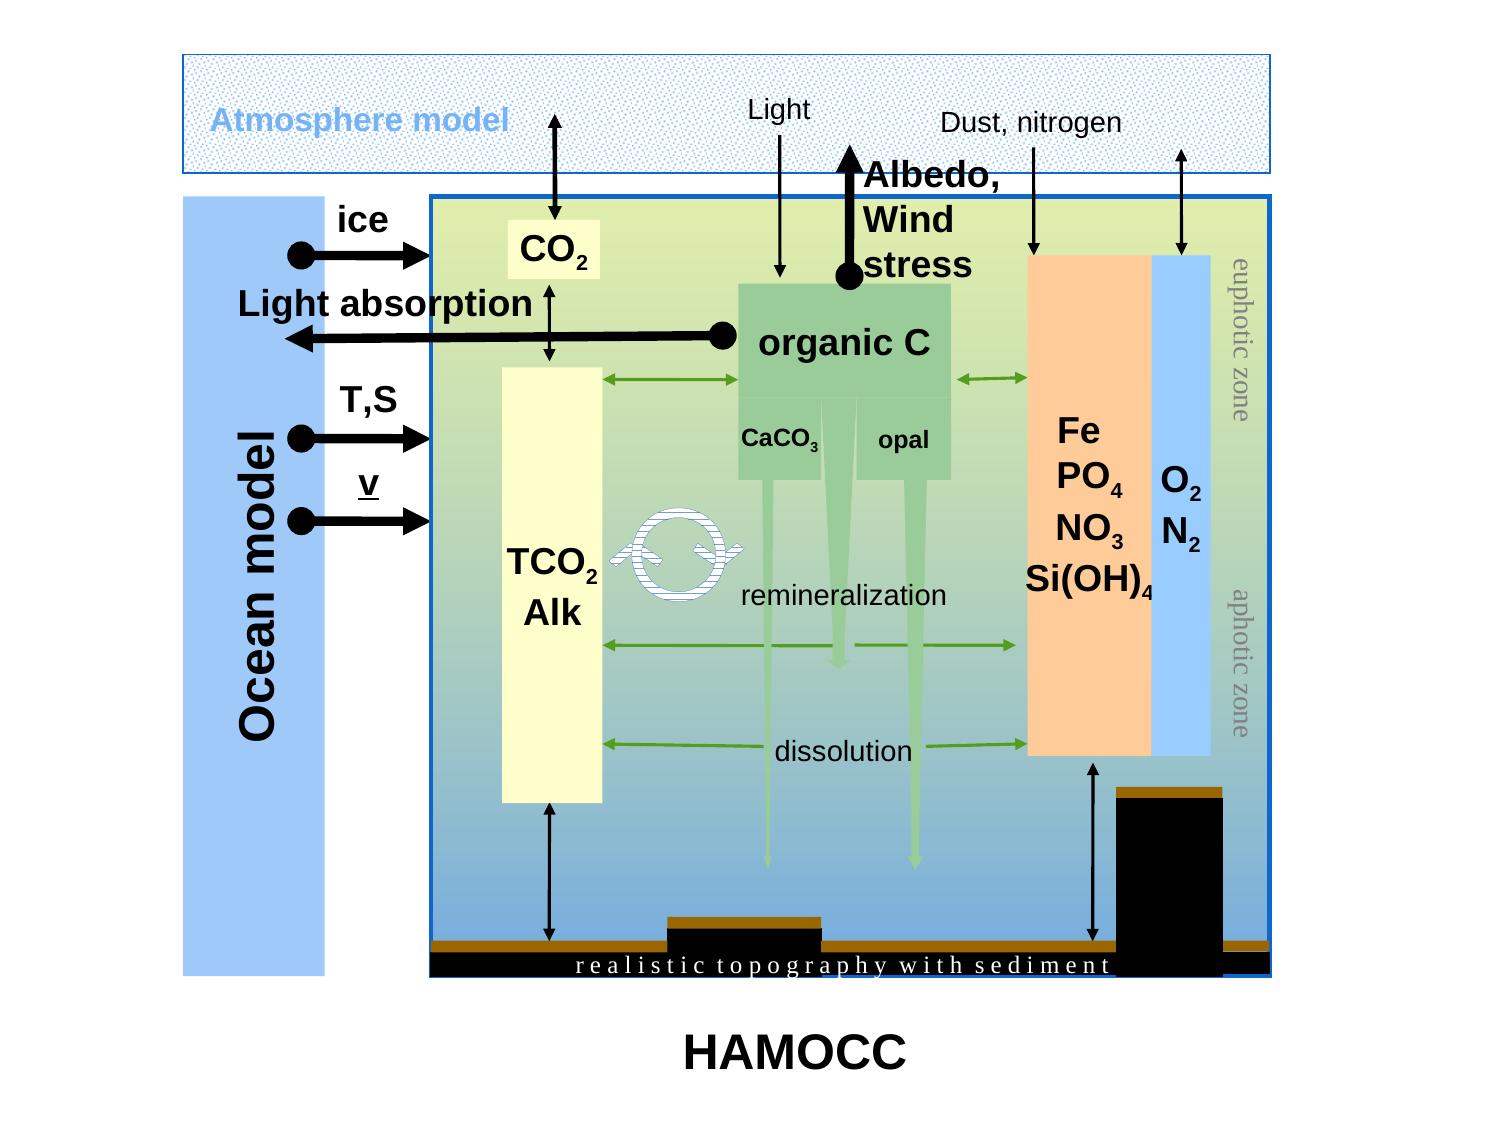

Light
Atmosphere model
Dust, nitrogen
Albedo,
Wind
stress
ice
CO2
Fe
PO4
NO3
Si(OH)4
O2
N2
Light absorption
organic C
euphotic zone
TCO2
Alk
T,S
CaCO3
opal
v
Ocean model
remineralization
aphotic zone
dissolution
r e a l i s t i c t o p o g r a p h y w i t h s e d i m e n t
HAMOCC